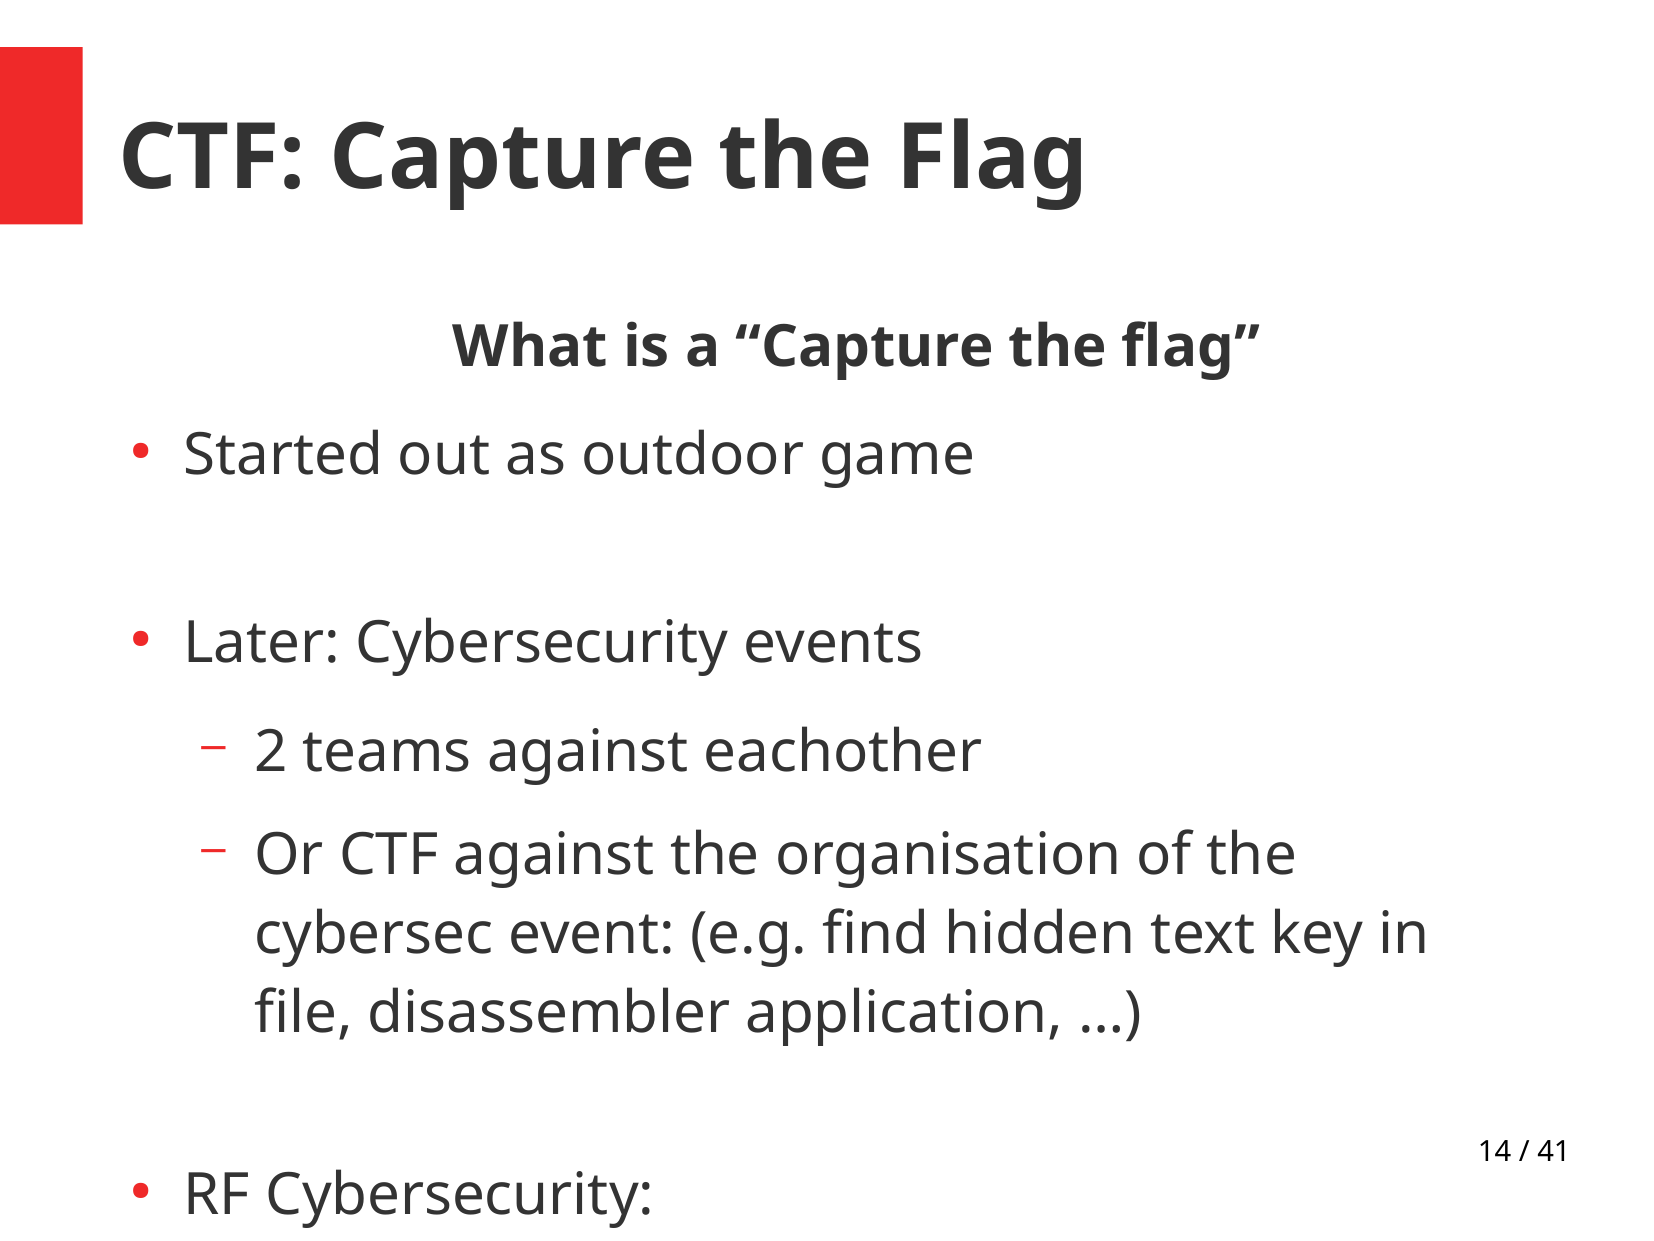

# CTF: Capture the Flag
What is a “Capture the flag”
Started out as outdoor game
Later: Cybersecurity events
2 teams against eachother
Or CTF against the organisation of the cybersec event: (e.g. find hidden text key in file, disassembler application, …)
RF Cybersecurity:
Extract hidden message from IQ file
14